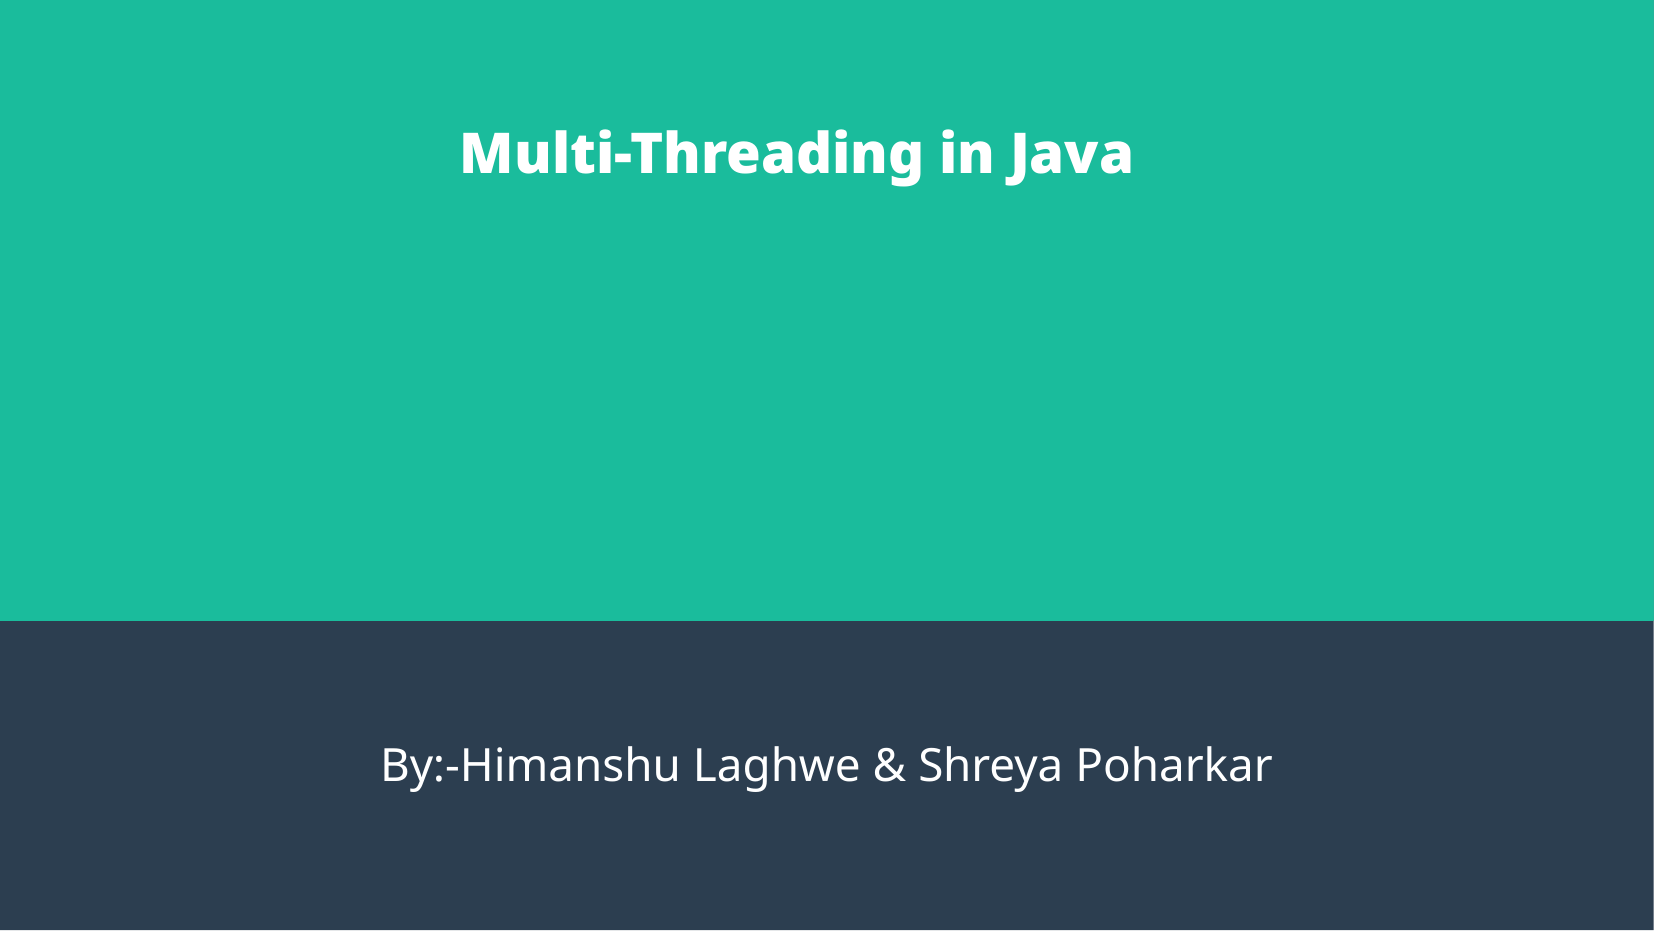

# Multi-Threading in Java
By:-Himanshu Laghwe & Shreya Poharkar